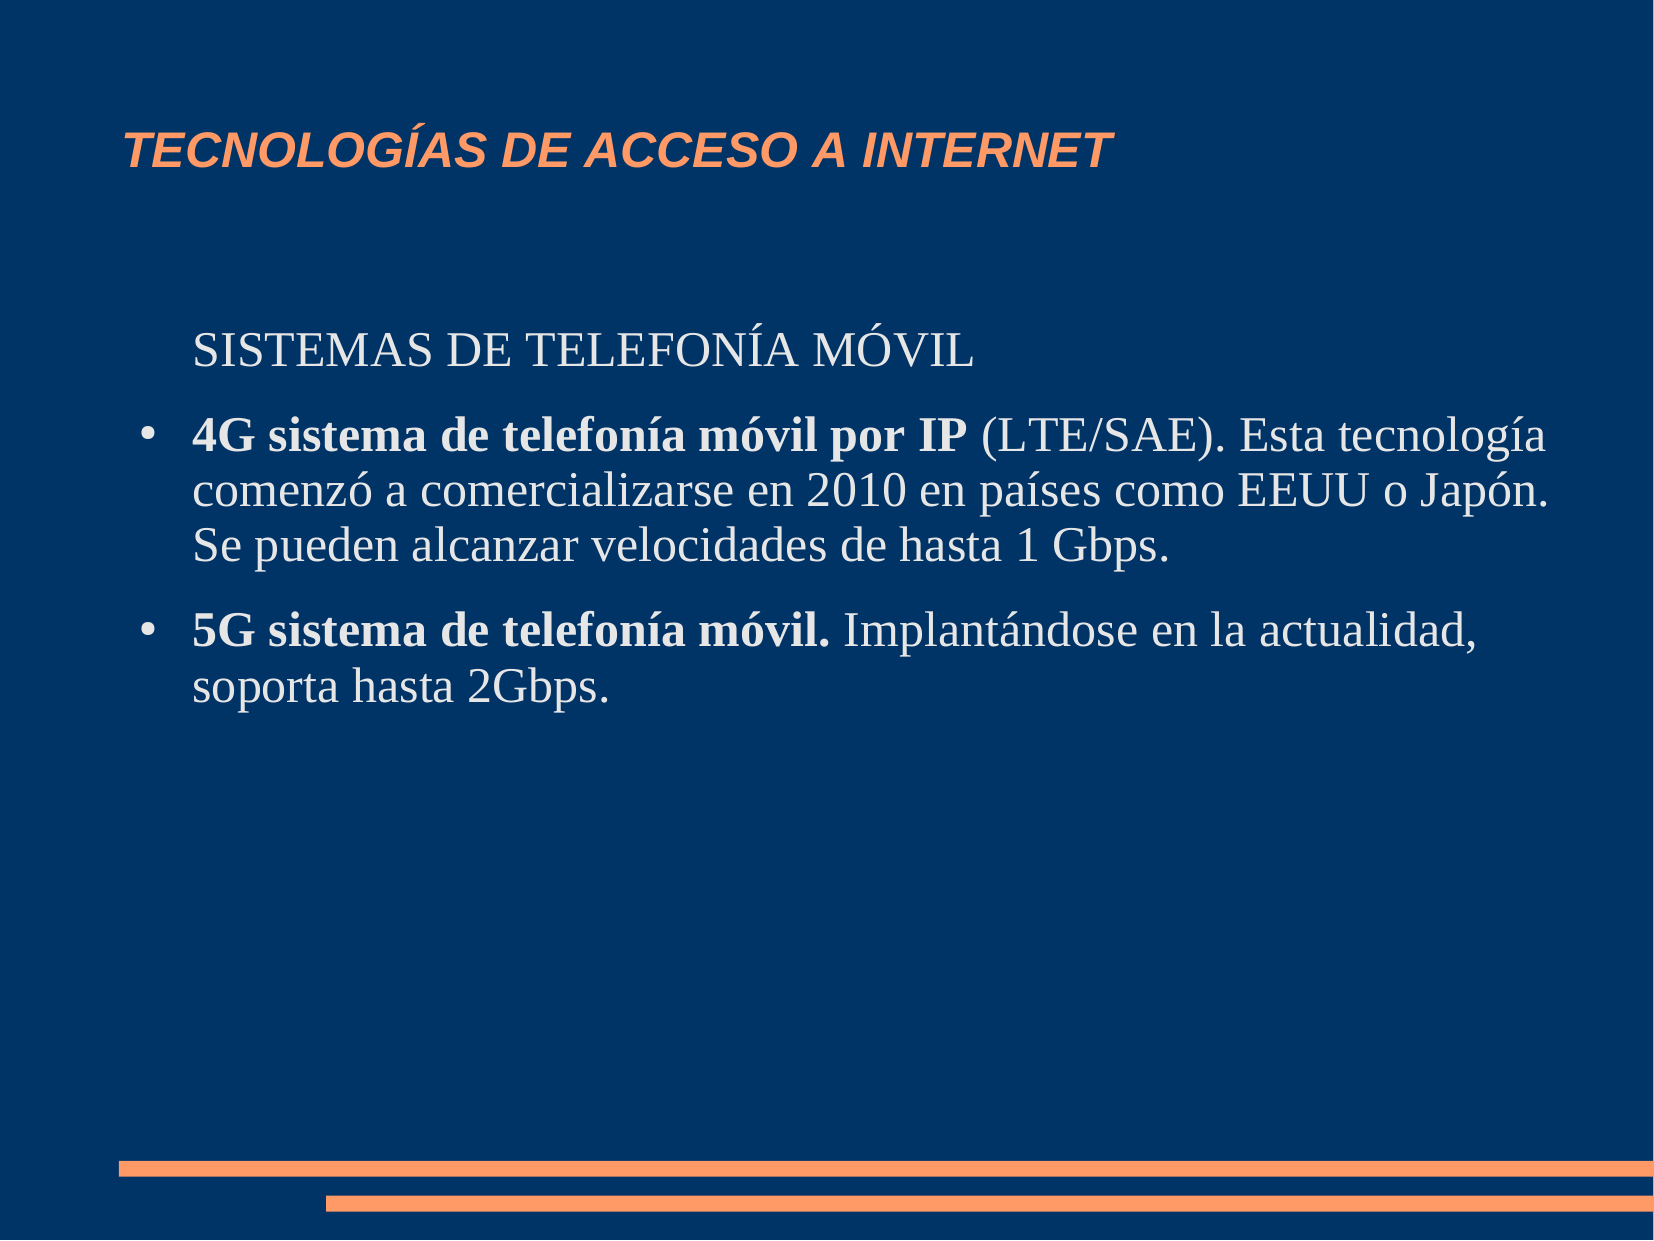

# TECNOLOGÍAS DE ACCESO A INTERNET
SISTEMAS DE TELEFONÍA MÓVIL
4G sistema de telefonía móvil por IP (LTE/SAE). Esta tecnología comenzó a comercializarse en 2010 en países como EEUU o Japón. Se pueden alcanzar velocidades de hasta 1 Gbps.
5G sistema de telefonía móvil. Implantándose en la actualidad, soporta hasta 2Gbps.